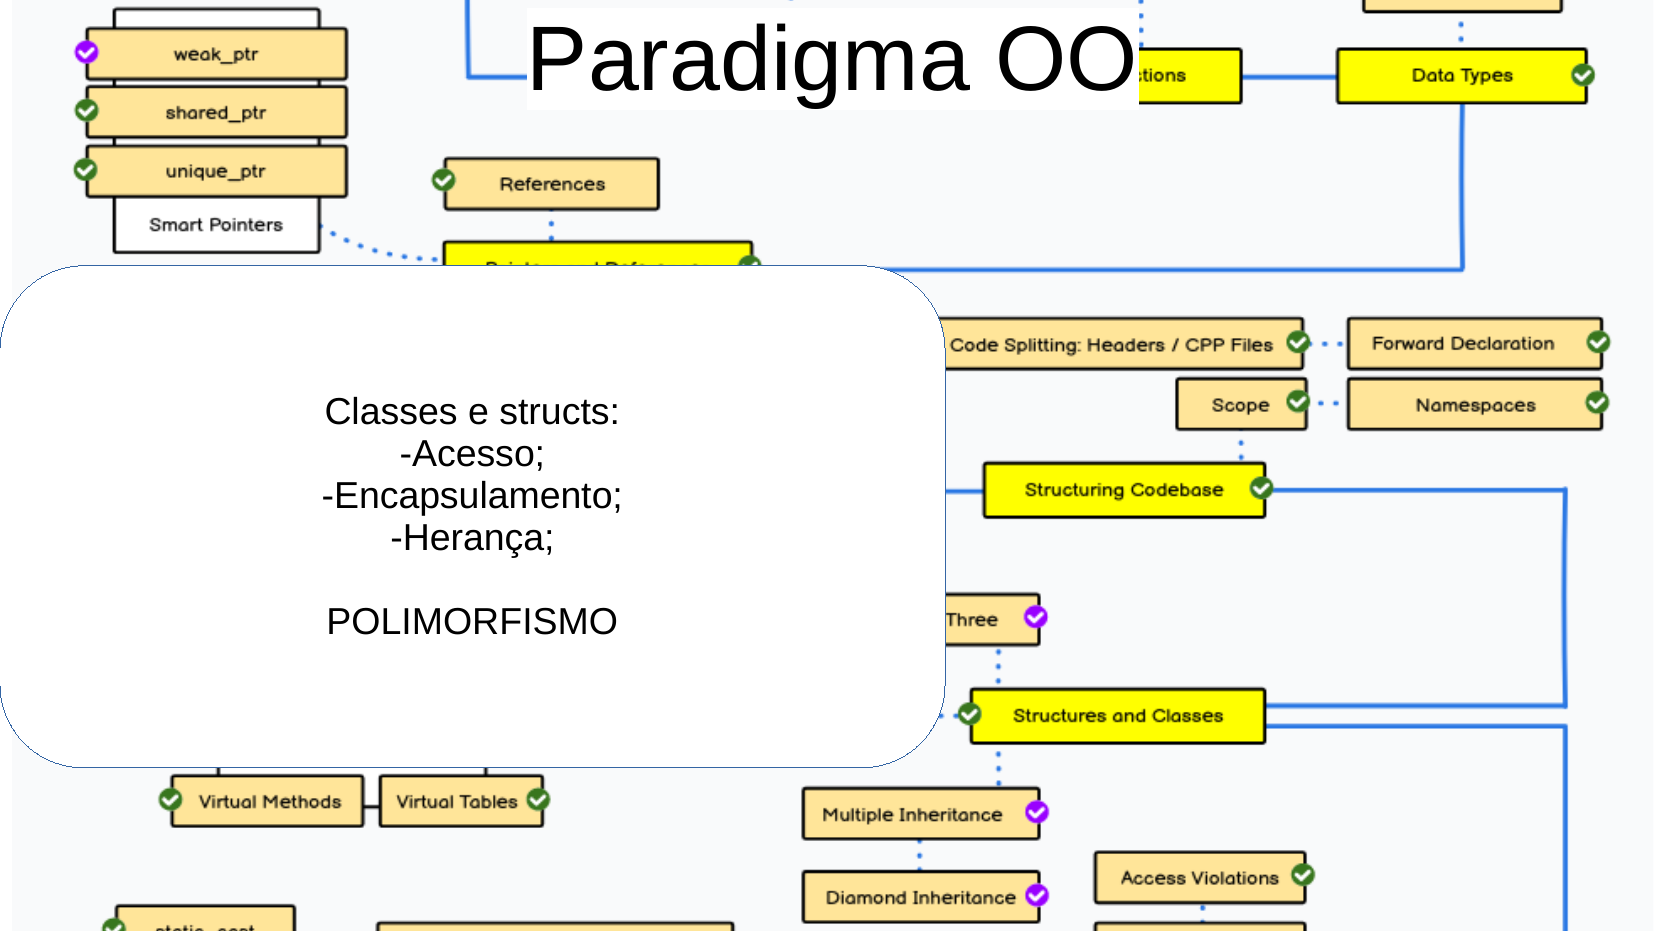

# Paradigma OO
Classes e structs:
-Acesso;
-Encapsulamento;
-Herança;
POLIMORFISMO